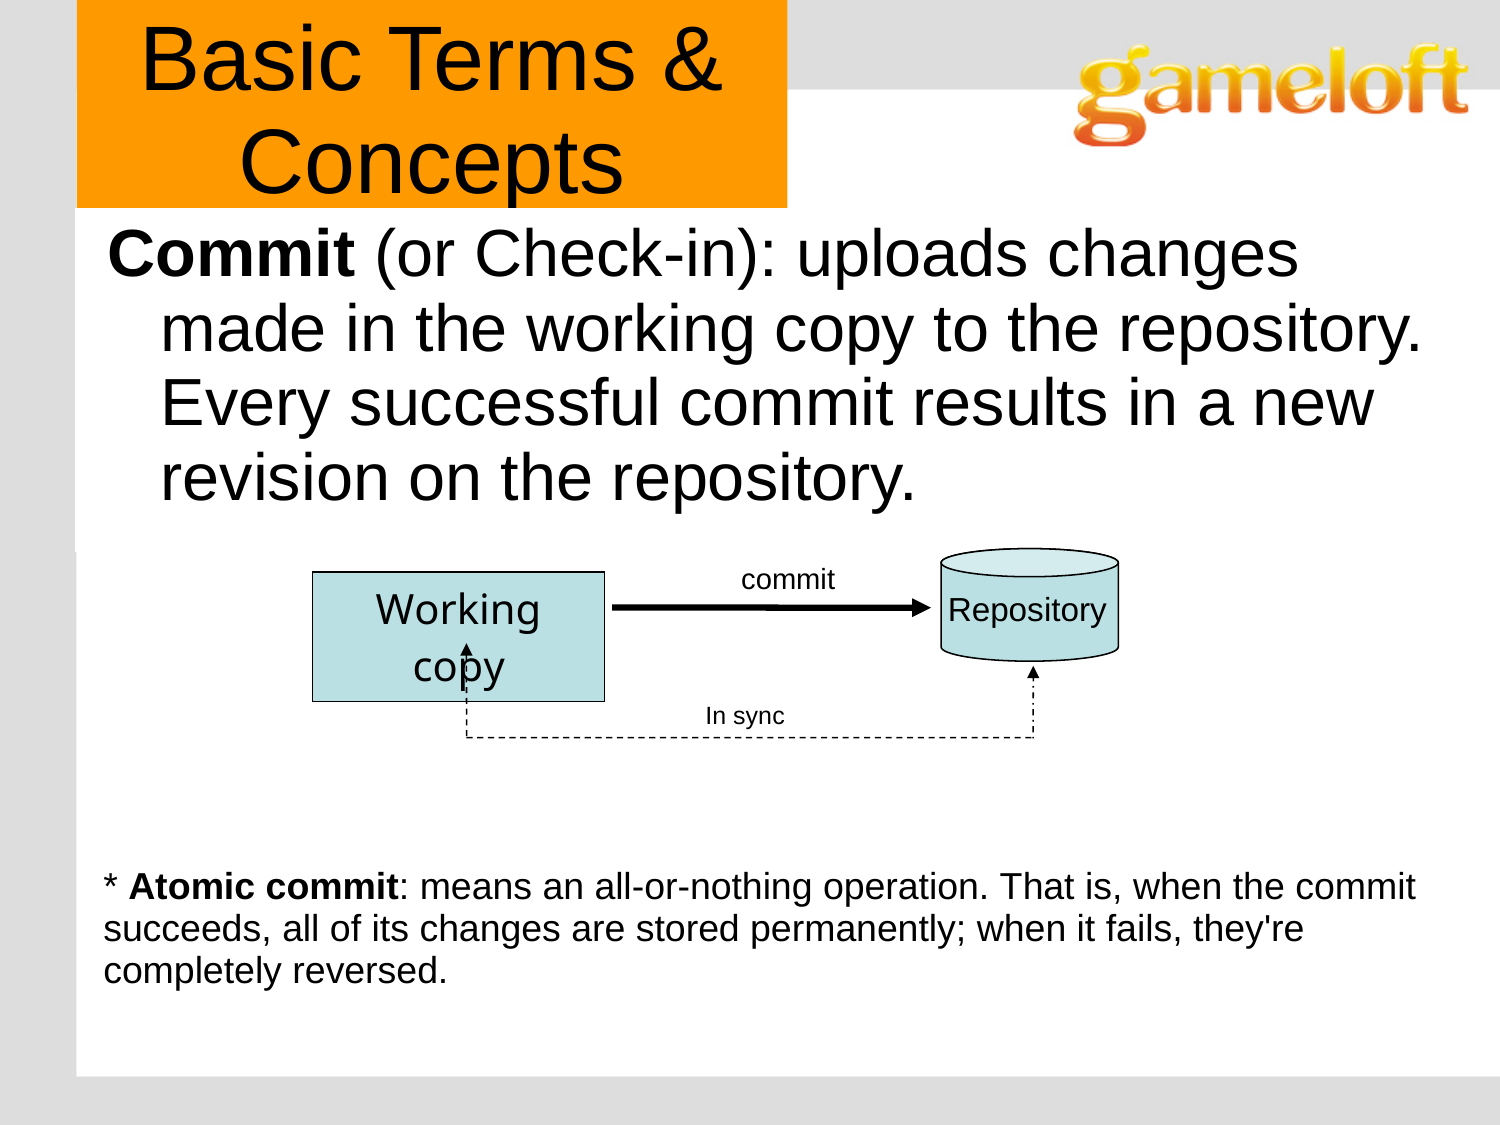

# Basic Terms & Concepts
Commit (or Check-in): uploads changes made in the working copy to the repository. Every successful commit results in a new revision on the repository.
commit
Working copy
Local folder
Repository
In sync
* Atomic commit: means an all-or-nothing operation. That is, when the commit succeeds, all of its changes are stored permanently; when it fails, they're completely reversed.